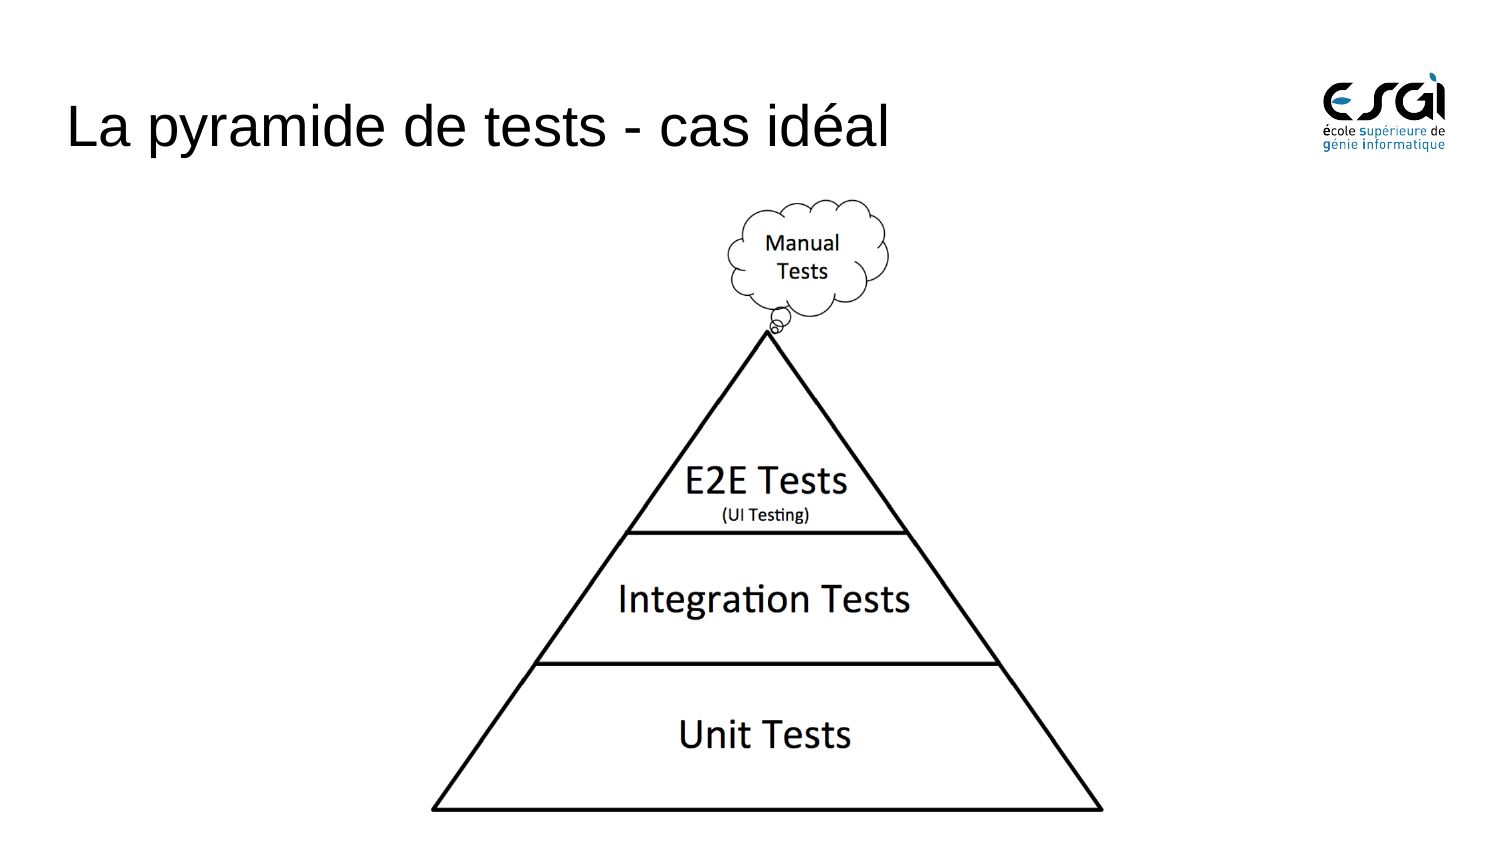

# La pyramide de tests - cas idéal